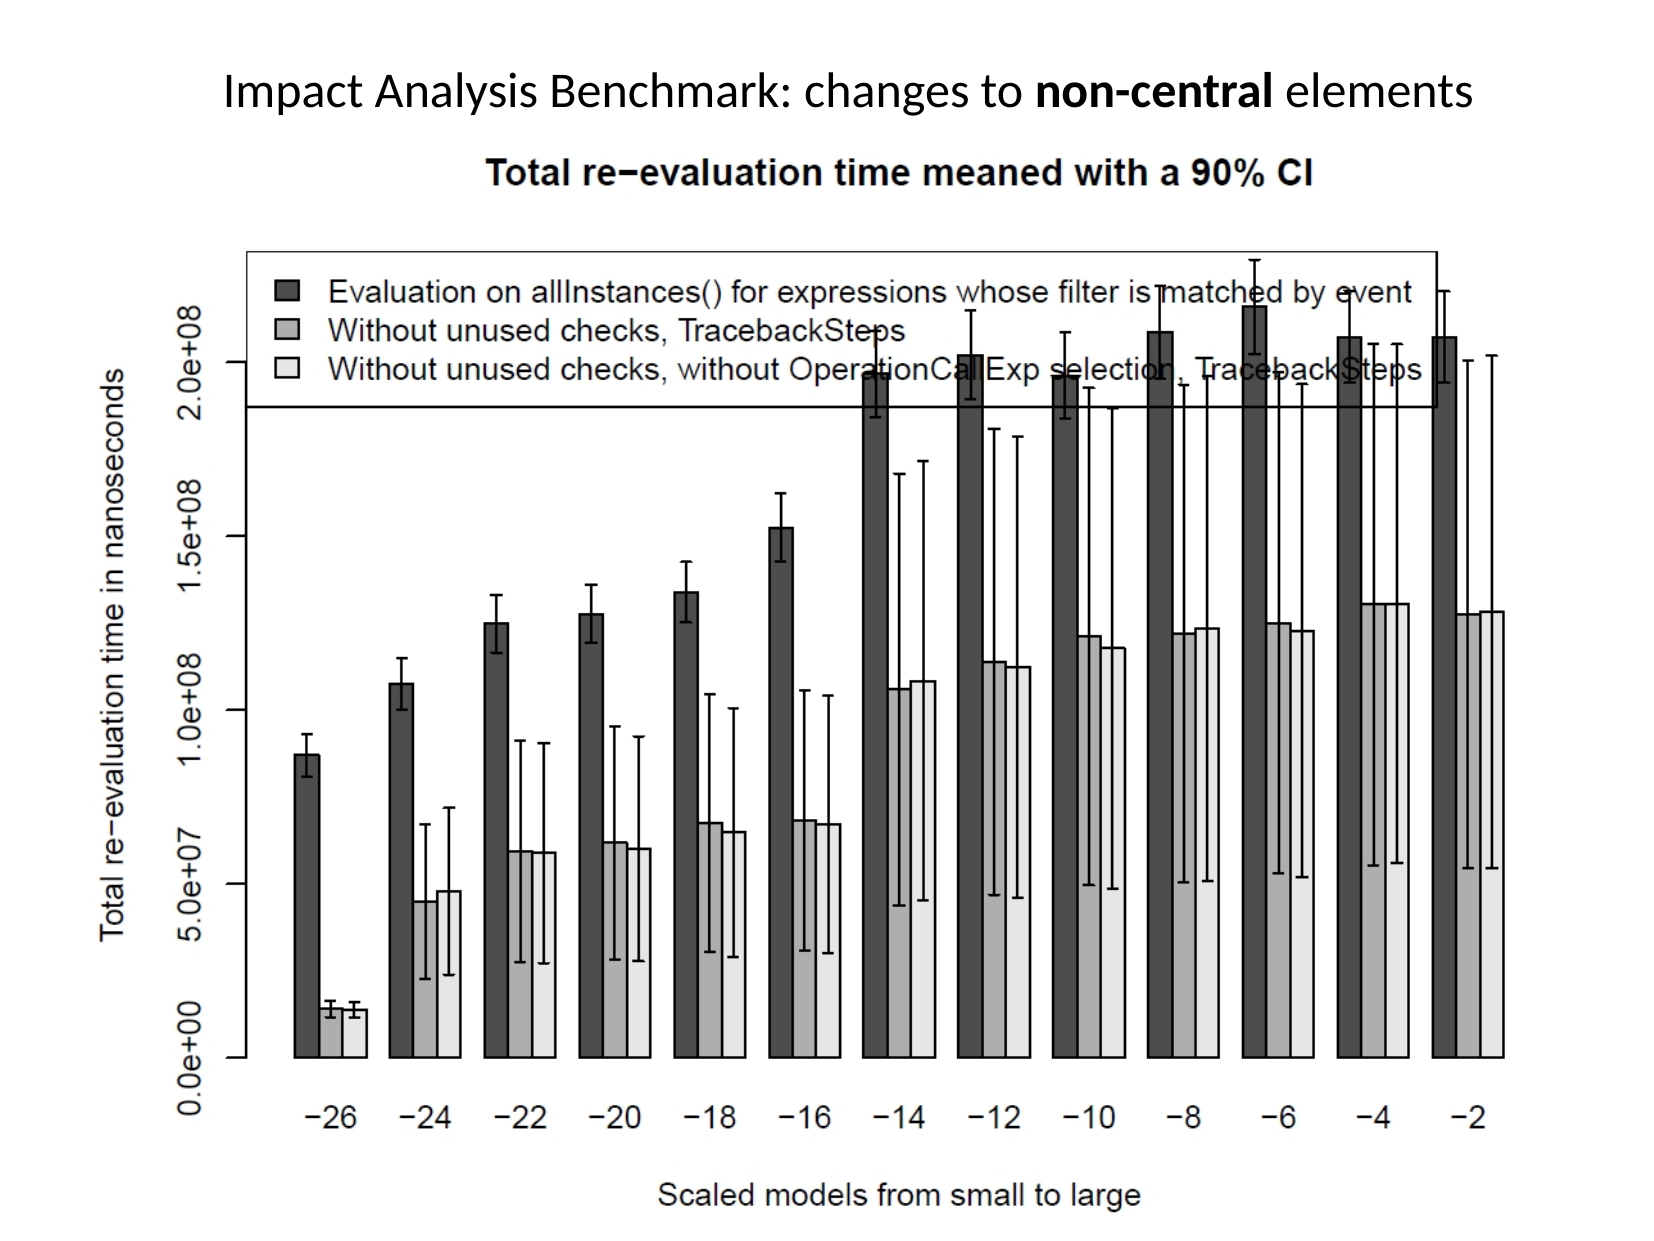

Impact Analysis Benchmark: changes to non-central elements